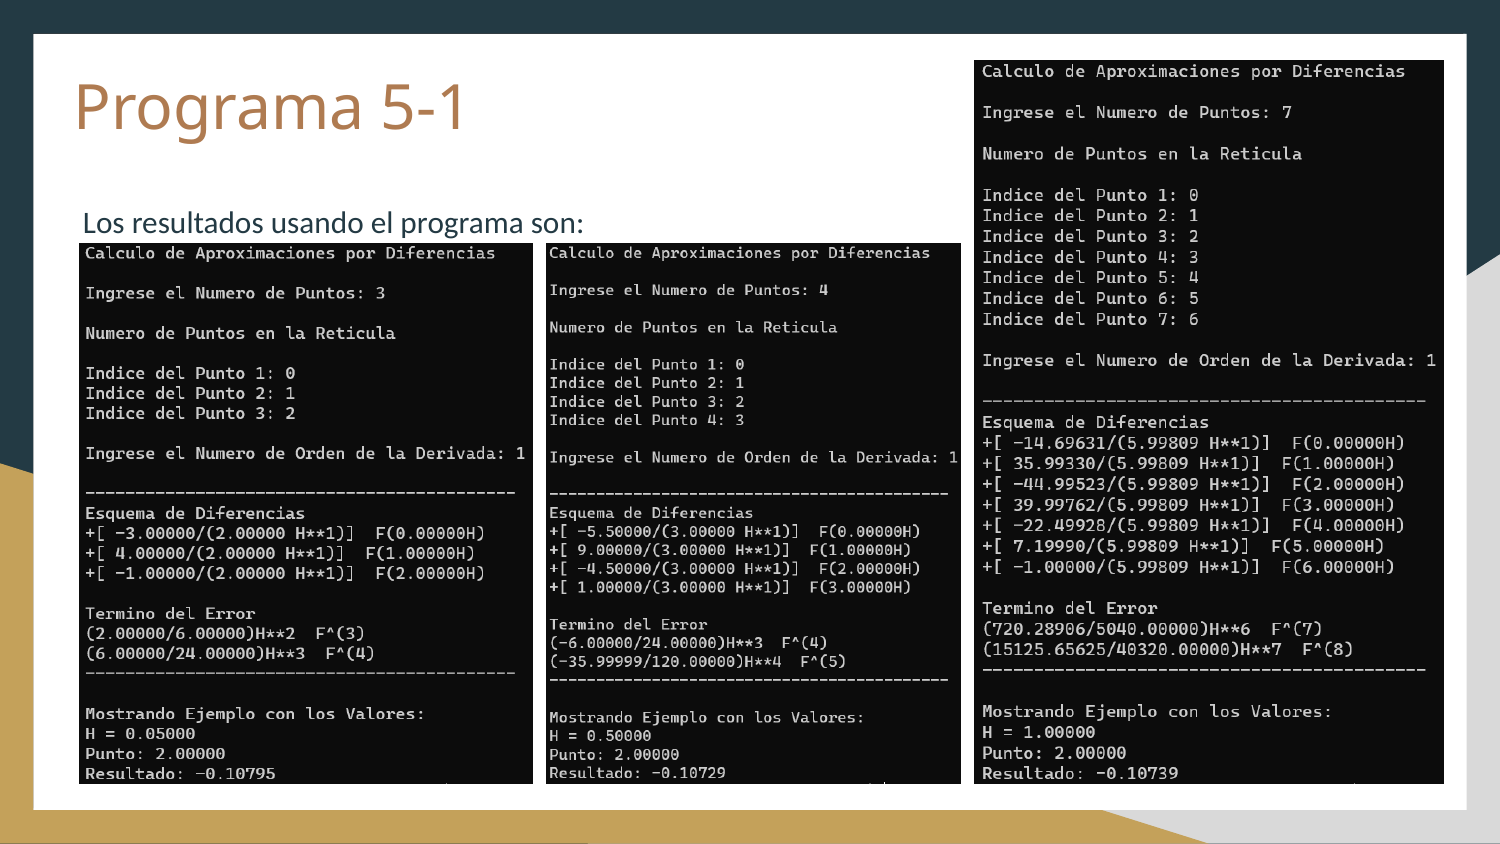

# Programa 5-1
Los resultados usando el programa son: